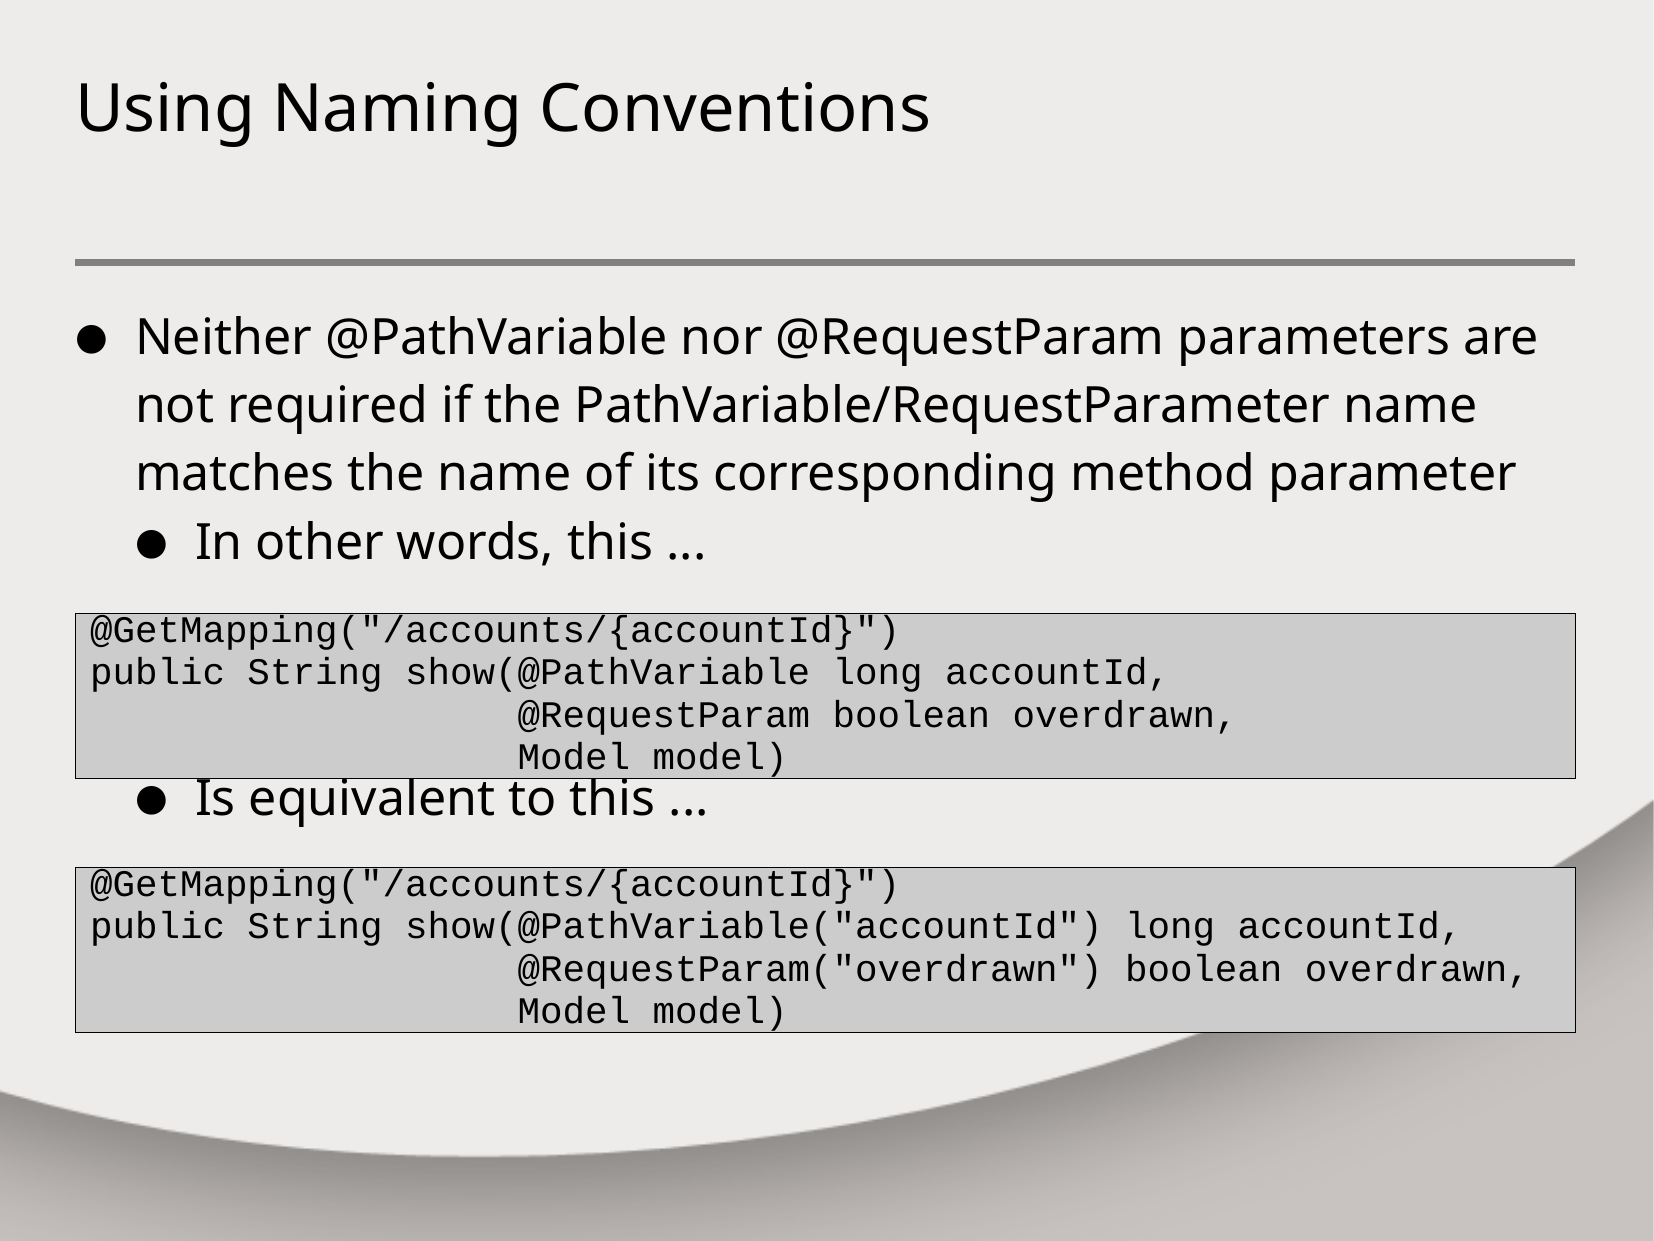

# Using Naming Conventions
Neither @PathVariable nor @RequestParam parameters are not required if the PathVariable/RequestParameter name matches the name of its corresponding method parameter
In other words, this ...
Is equivalent to this ...
@GetMapping("/accounts/{accountId}")
public String show(@PathVariable long accountId,
 @RequestParam boolean overdrawn,
 Model model)
@GetMapping("/accounts/{accountId}")
public String show(@PathVariable("accountId") long accountId,
 @RequestParam("overdrawn") boolean overdrawn,
 Model model)